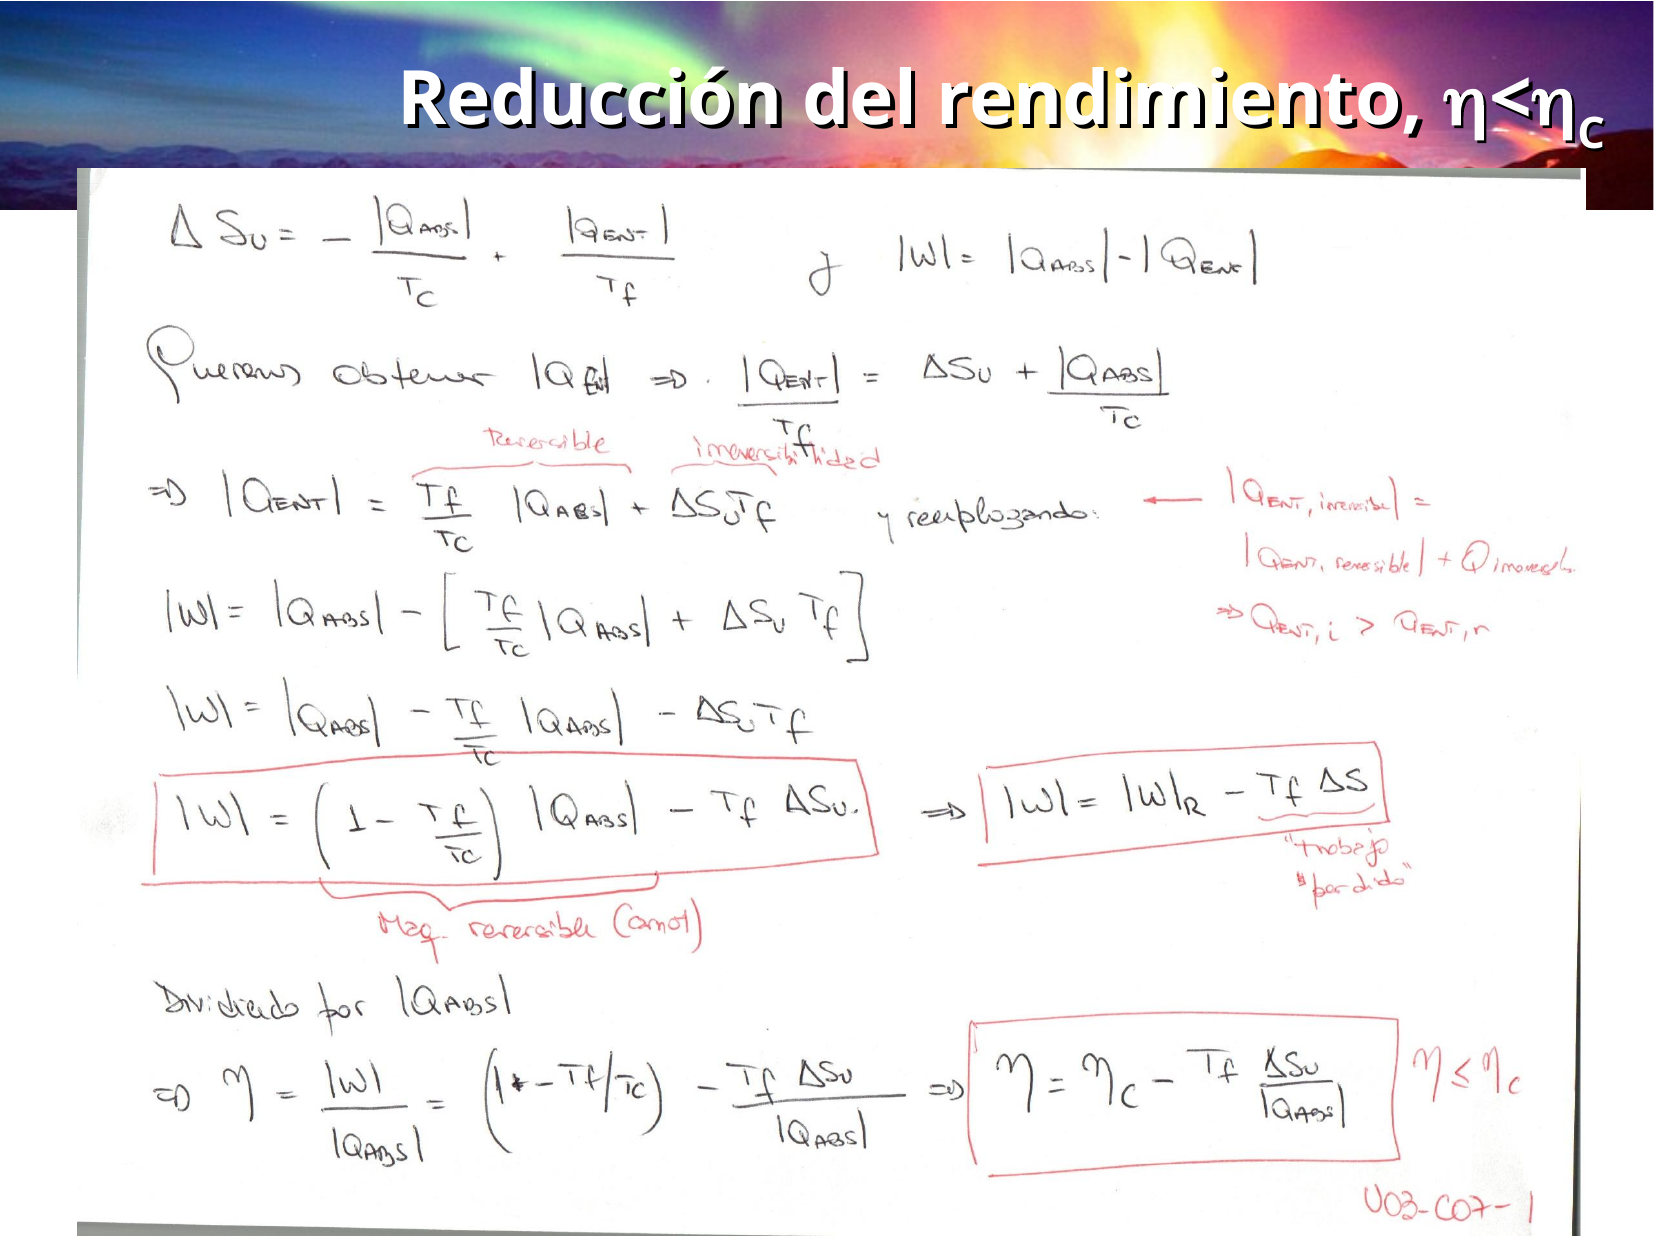

# Reducción del rendimiento, h<hC
Jun 07, 2018
H. Asorey - F3B+F4A 2018
8